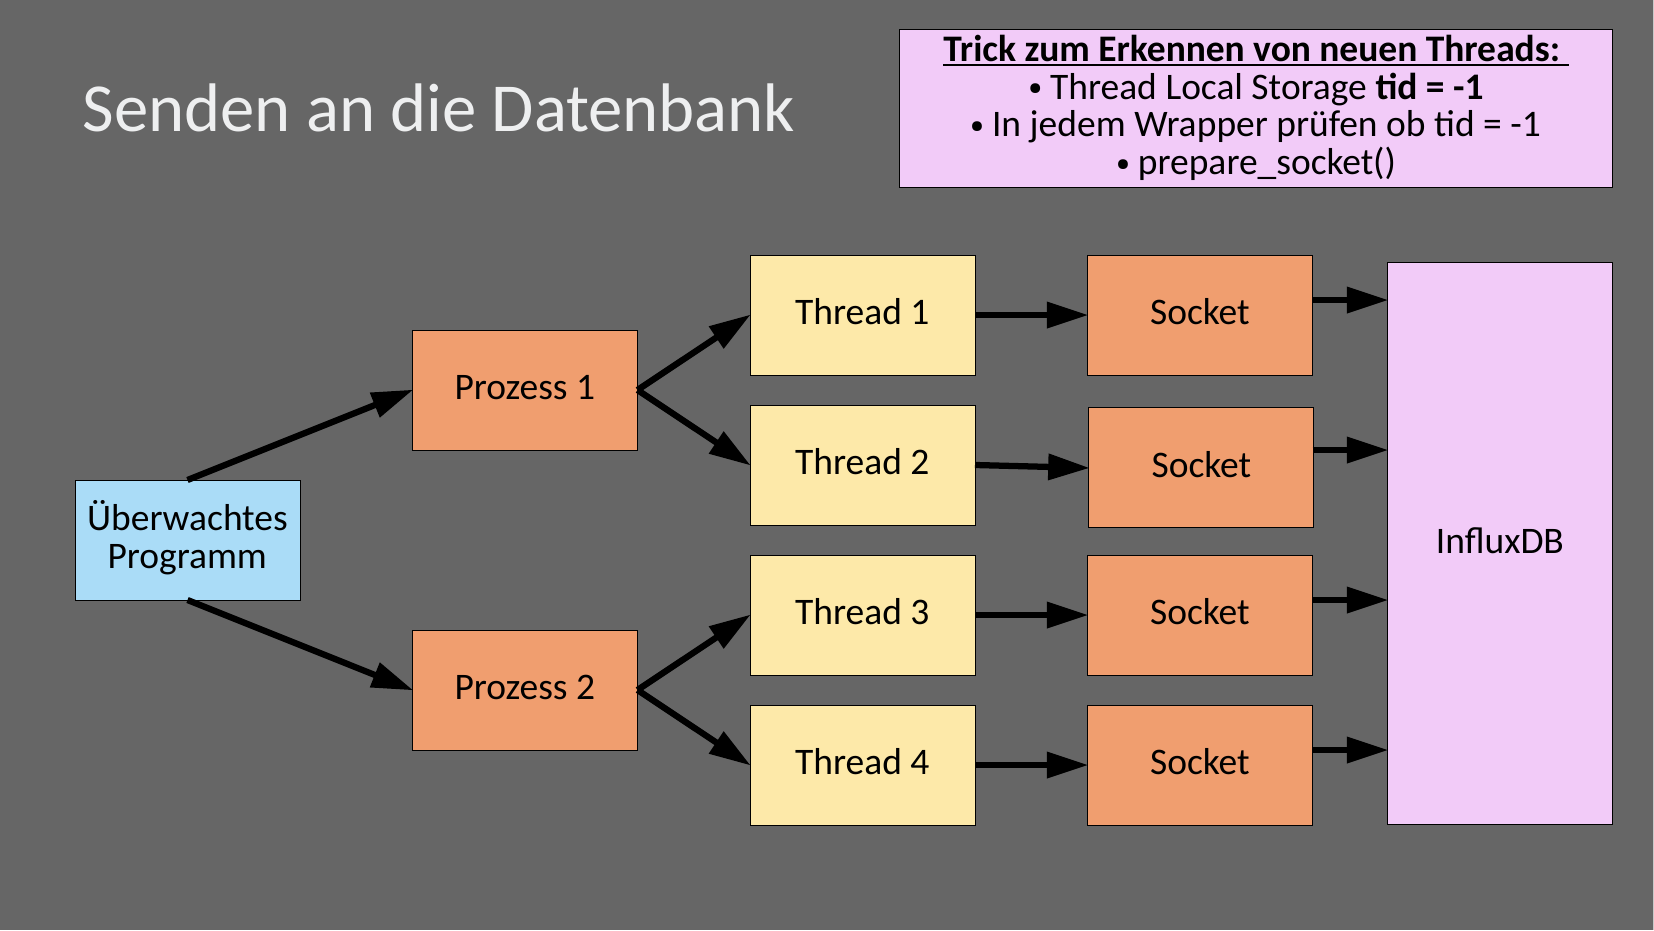

Trick zum Erkennen von neuen Threads:
 Thread Local Storage tid = -1
 In jedem Wrapper prüfen ob tid = -1
 prepare_socket()
# Senden an die Datenbank
Thread 1
Socket
InfluxDB
Prozess 1
Thread 2
Socket
Überwachtes
Programm
Thread 3
Socket
Prozess 2
Thread 4
Socket